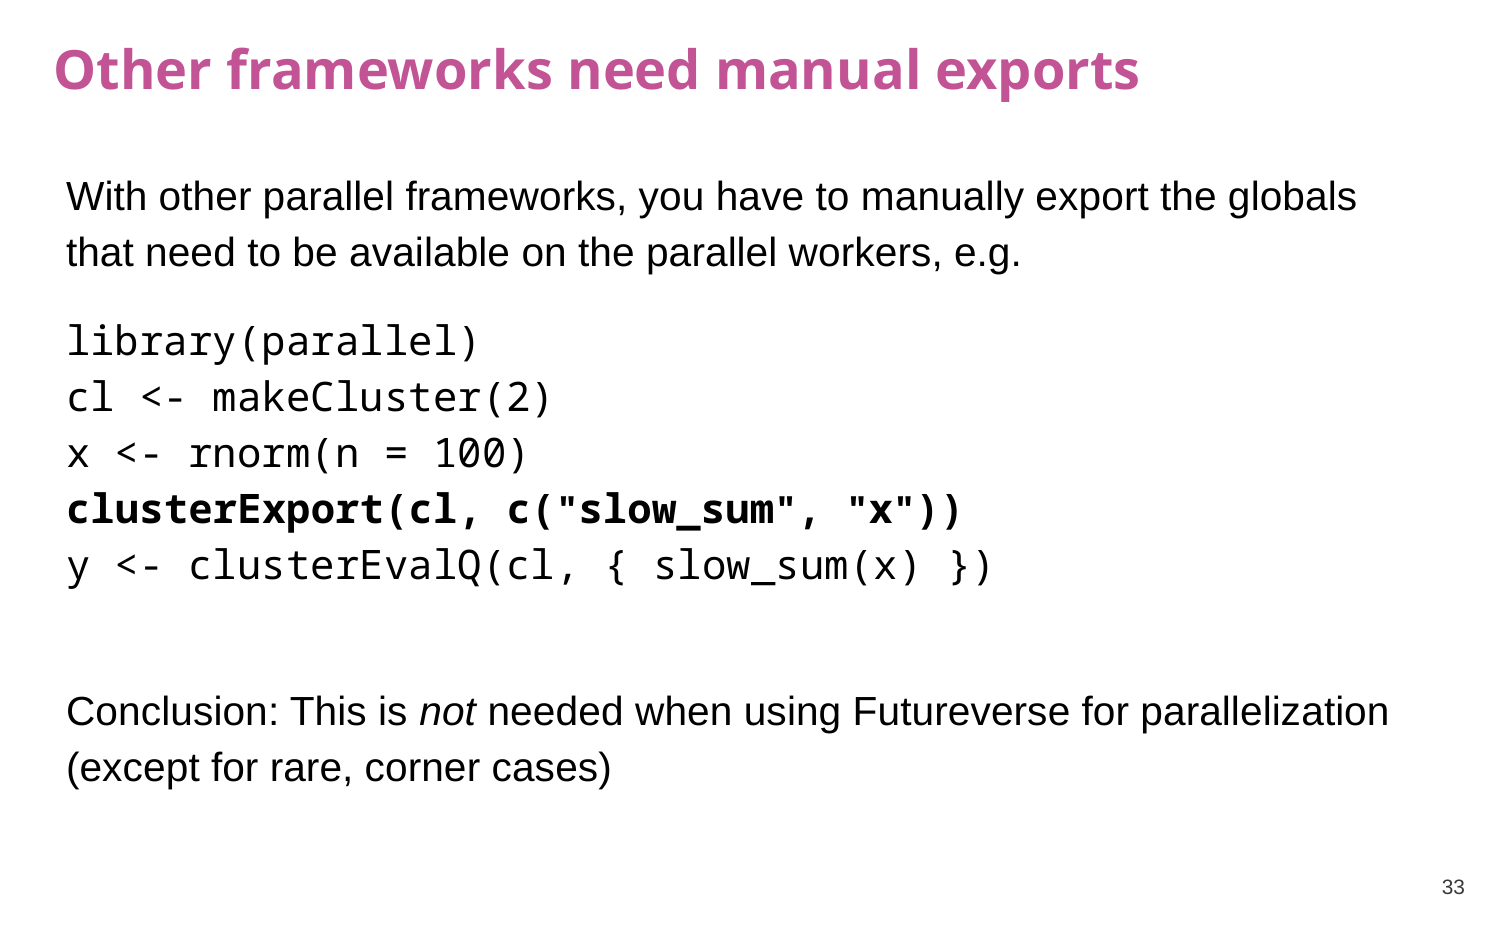

# Other frameworks need manual exports
With other parallel frameworks, you have to manually export the globals that need to be available on the parallel workers, e.g.
library(parallel)
cl <- makeCluster(2)
x <- rnorm(n = 100)
clusterExport(cl, c("slow_sum", "x"))
y <- clusterEvalQ(cl, { slow_sum(x) })
Conclusion: This is not needed when using Futureverse for parallelization
(except for rare, corner cases)